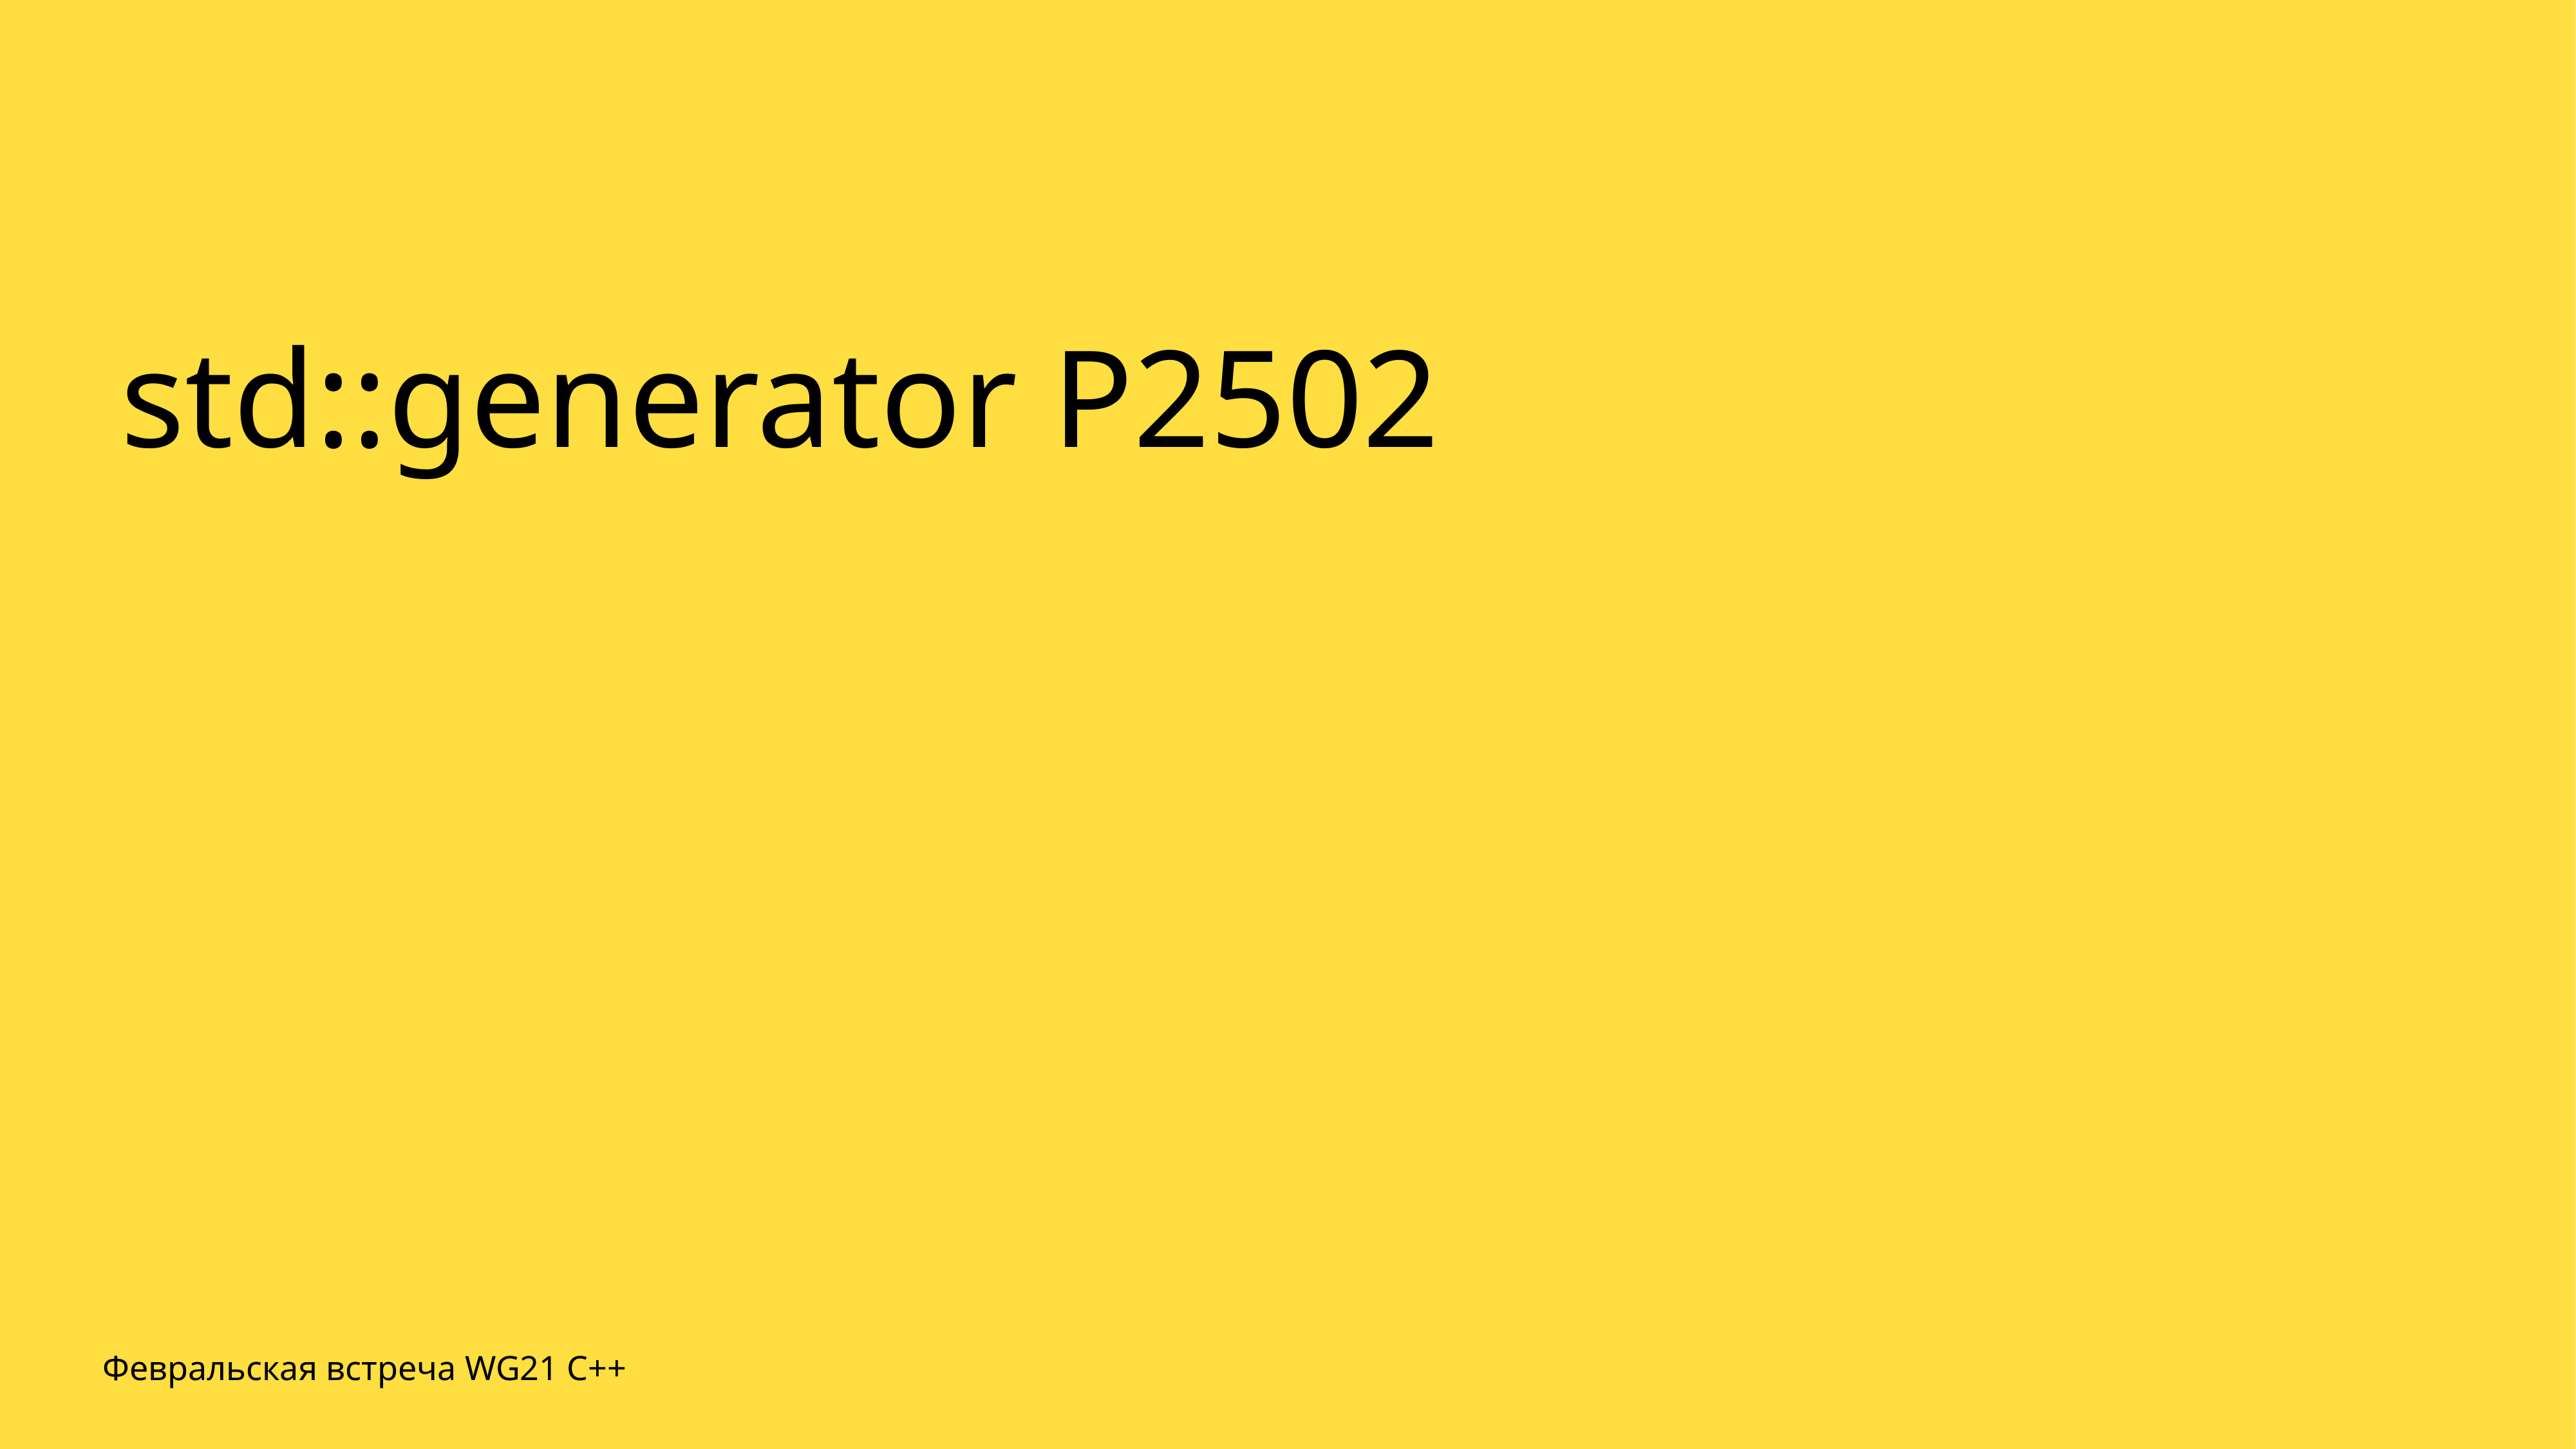

# std::generator P2502
Февральская встреча WG21 C++